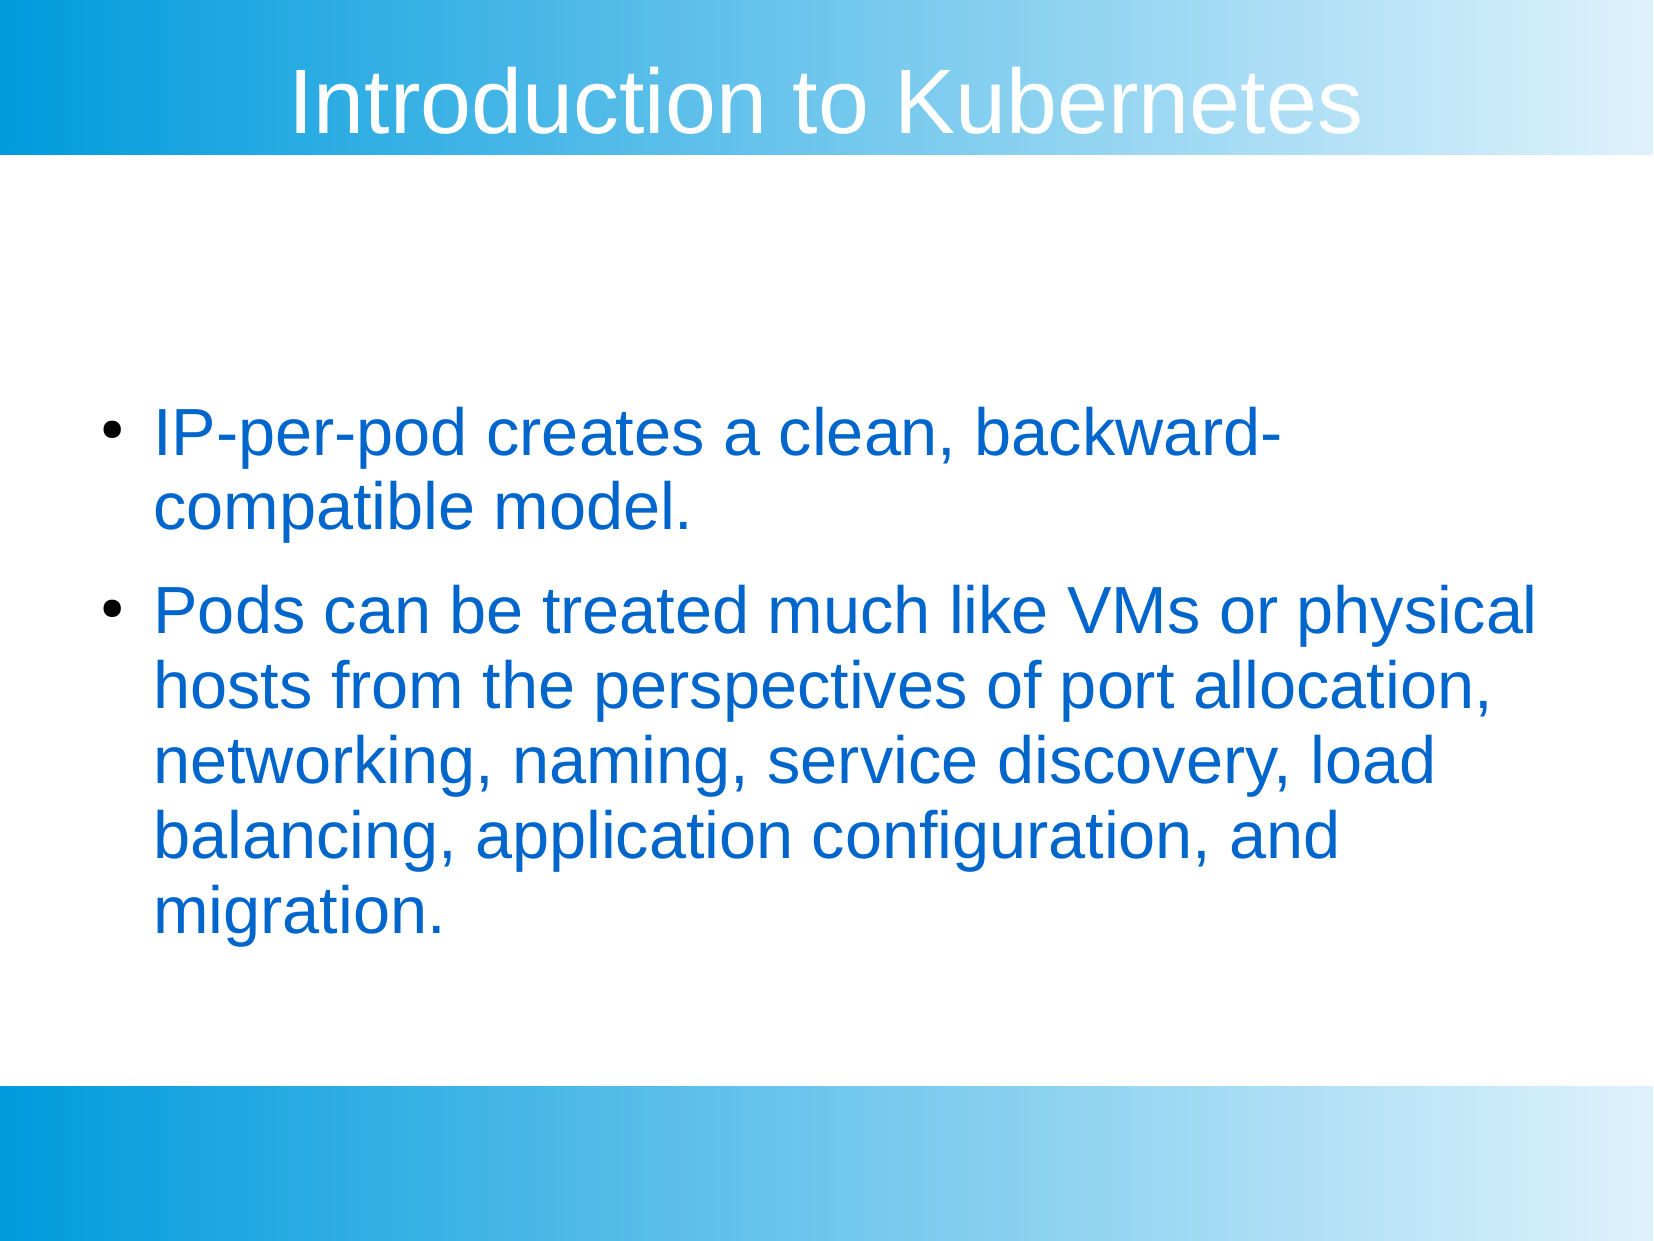

# Introduction to Kubernetes
IP-per-pod creates a clean, backward-compatible model.
Pods can be treated much like VMs or physical hosts from the perspectives of port allocation, networking, naming, service discovery, load balancing, application configuration, and migration.